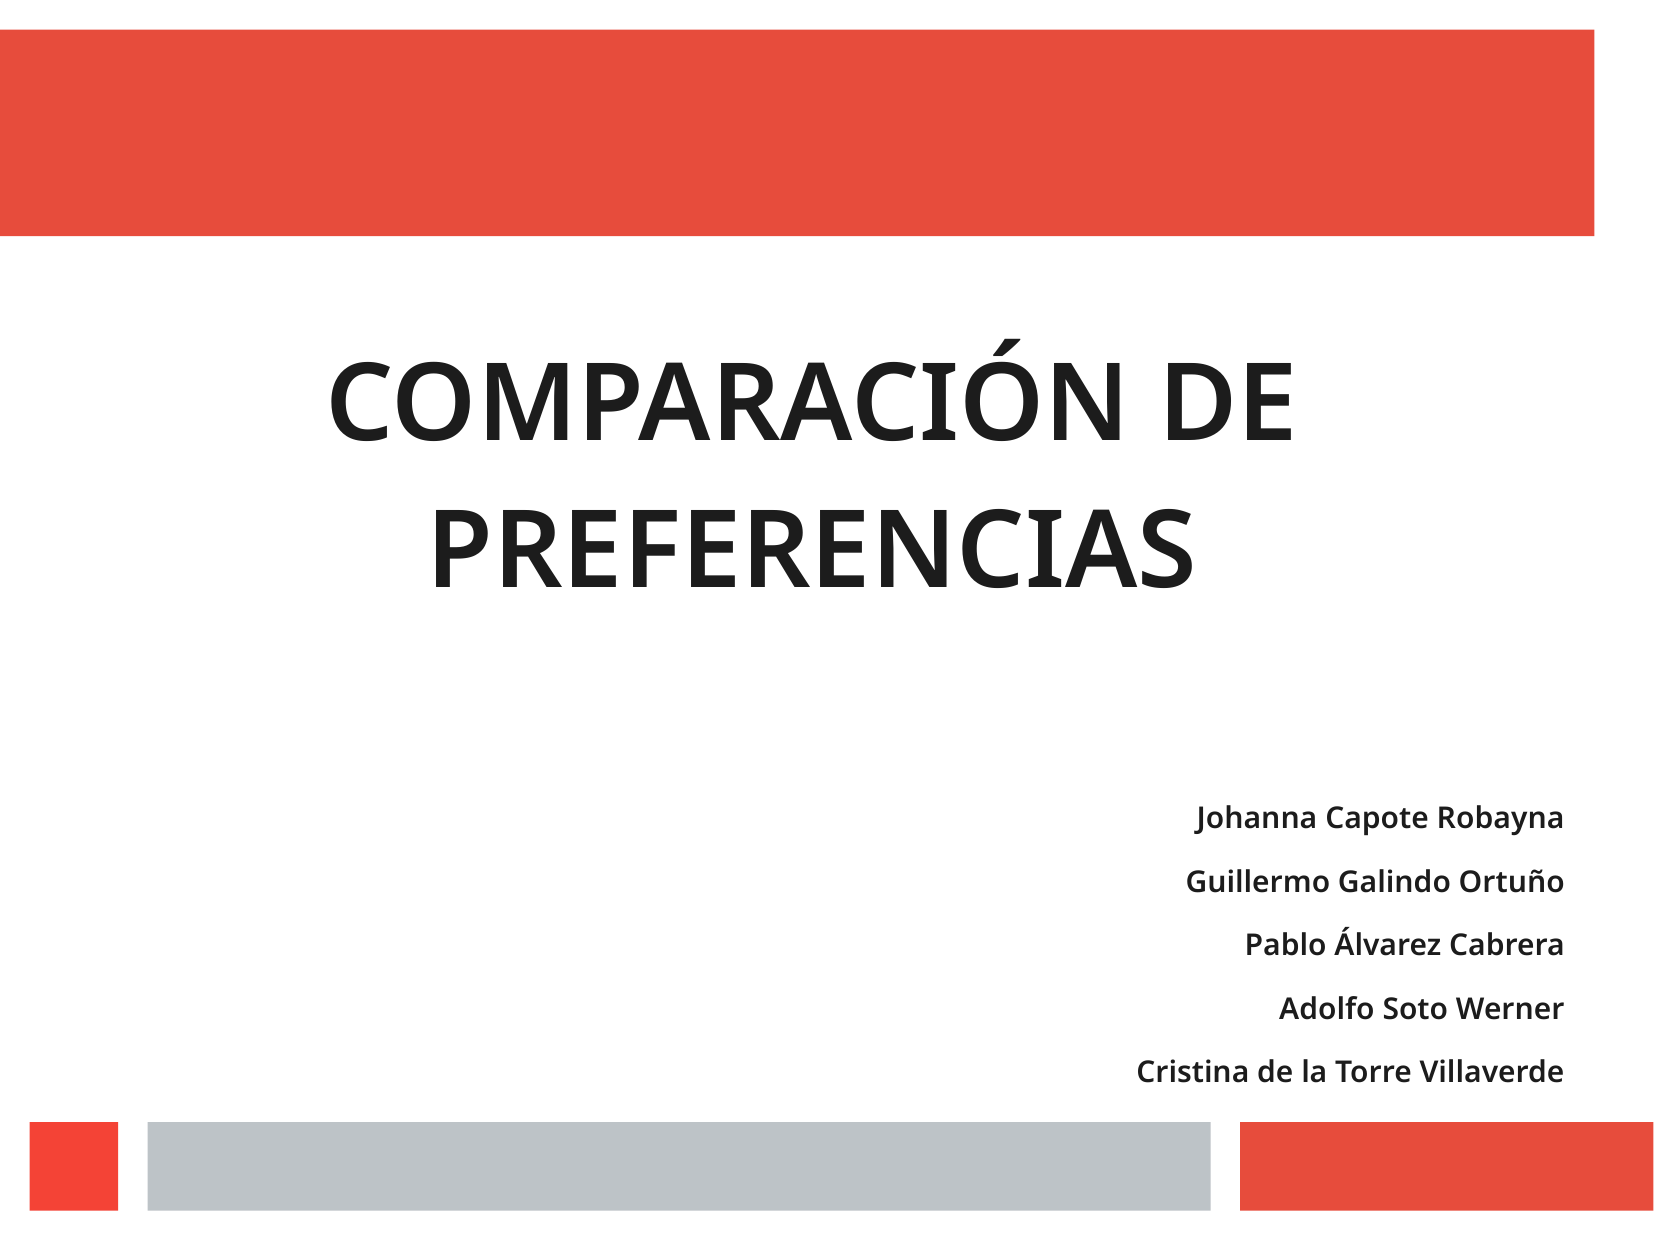

# COMPARACIÓN DE PREFERENCIAS
Johanna Capote Robayna
Guillermo Galindo Ortuño
Pablo Álvarez Cabrera
Adolfo Soto Werner
Cristina de la Torre Villaverde